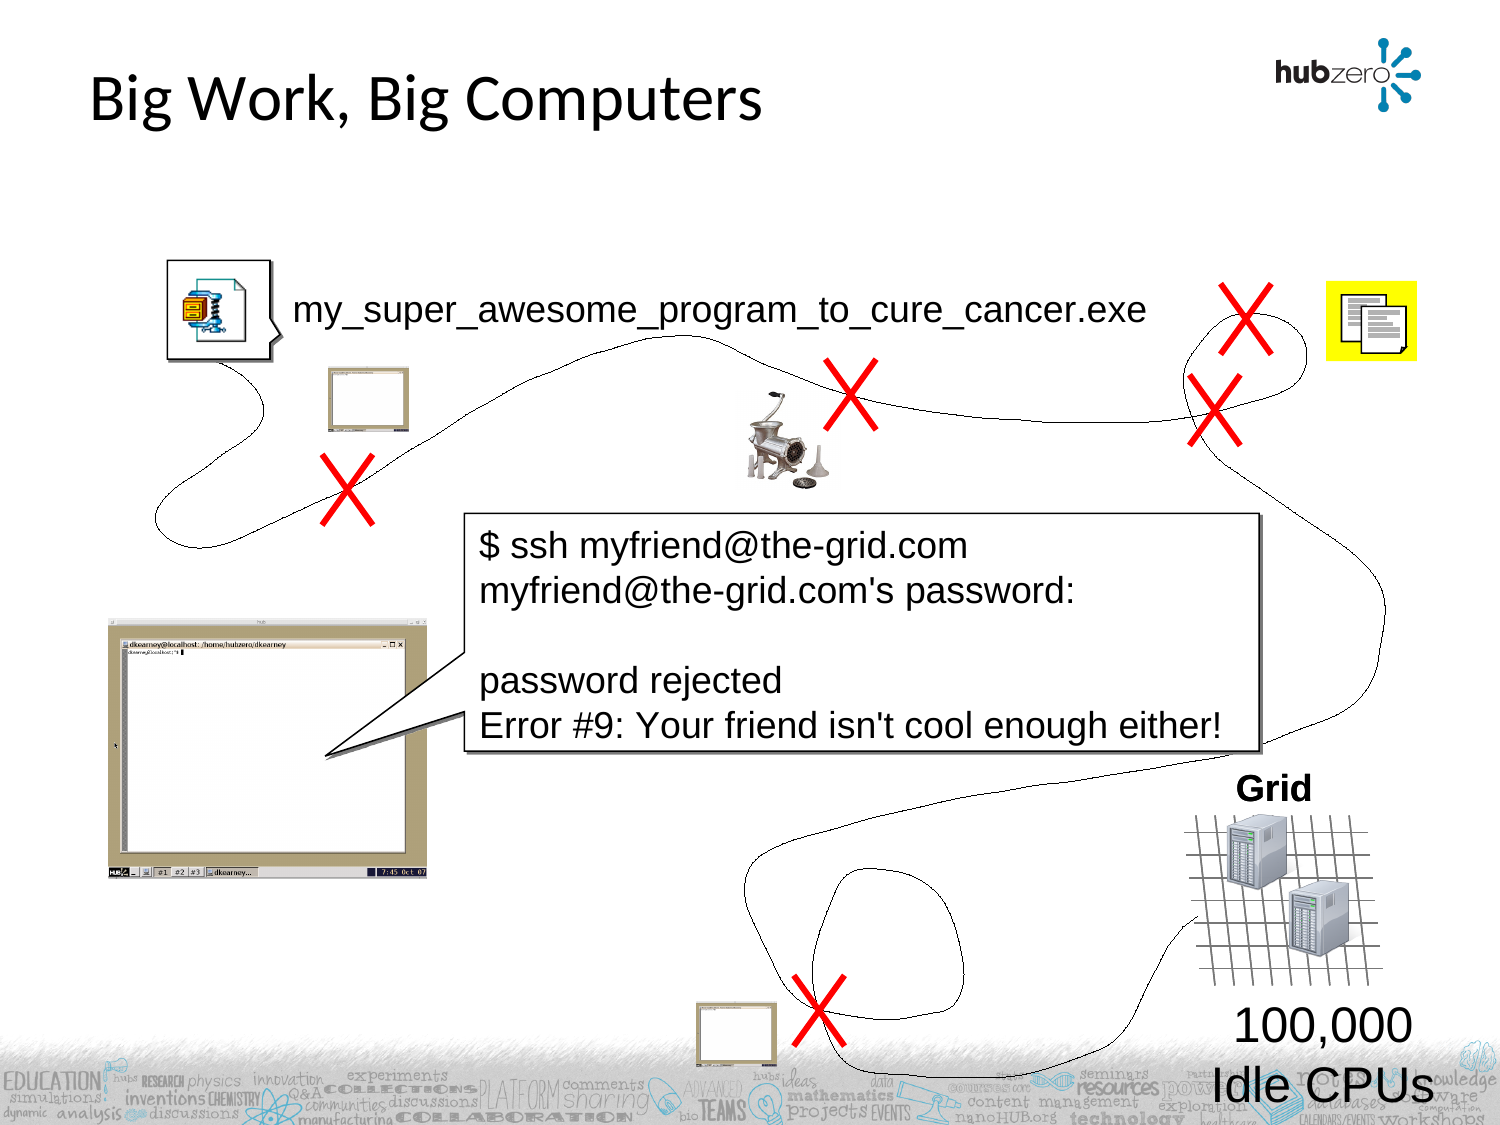

# Big Work, Big Computers
my_super_awesome_program_to_cure_cancer.exe
$ ssh myfriend@the-grid.com
myfriend@the-grid.com's password:
password rejected
Error #9: Your friend isn't cool enough either!
Grid
Grid
100,000
Idle CPUs